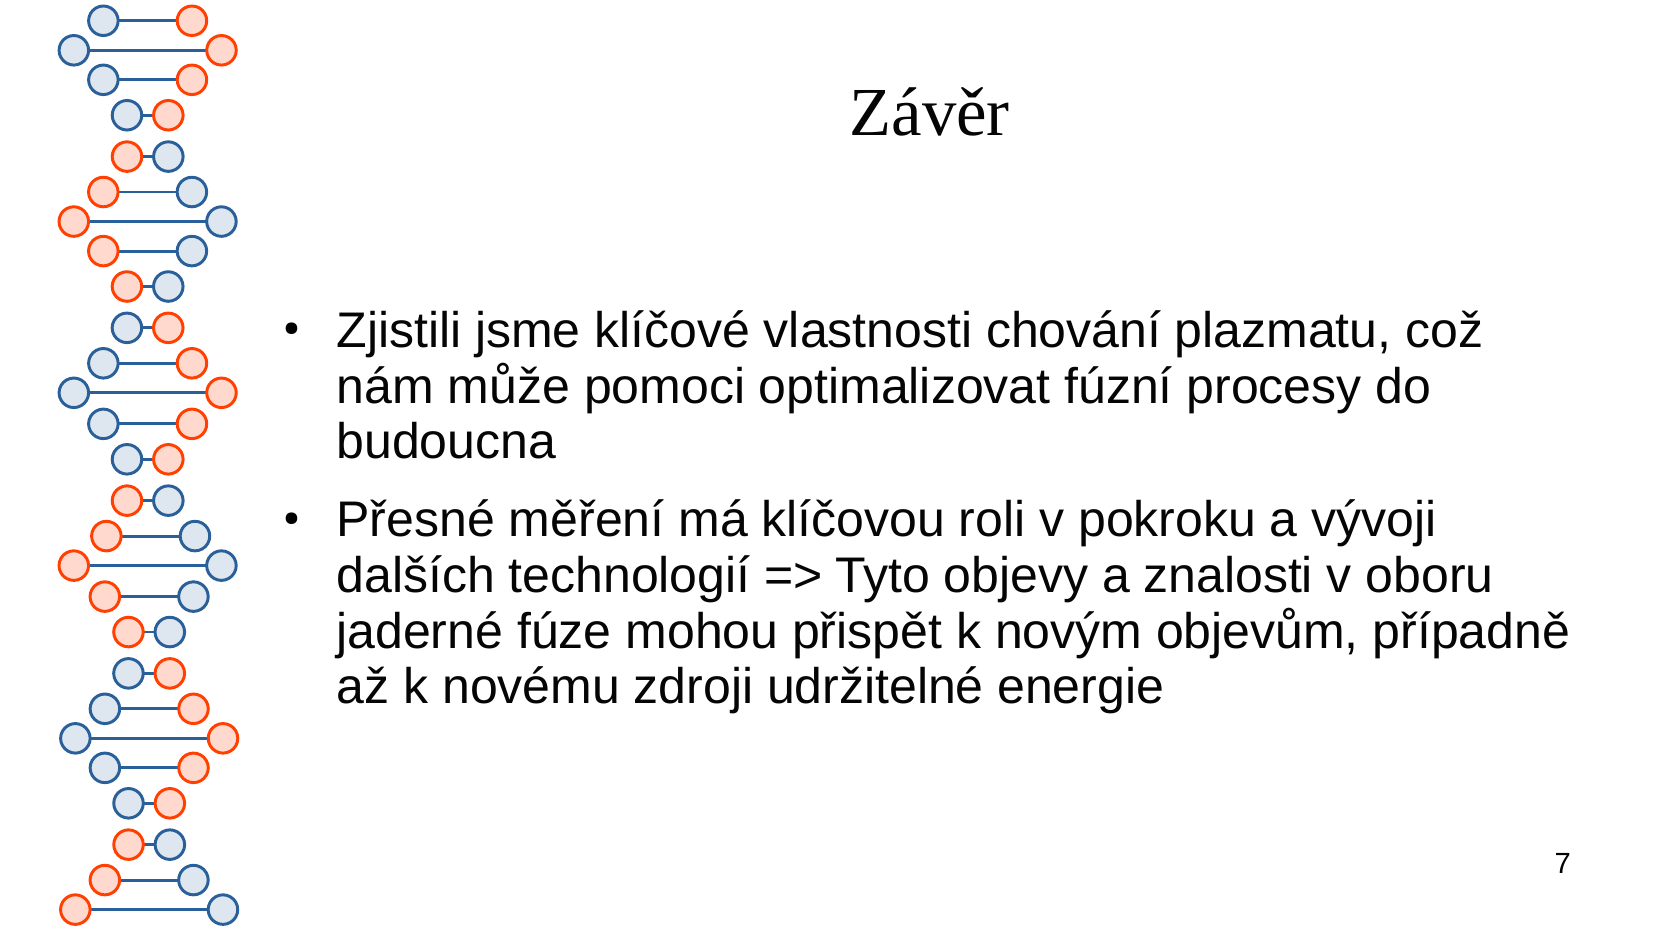

# Závěr
Zjistili jsme klíčové vlastnosti chování plazmatu, což nám může pomoci optimalizovat fúzní procesy do budoucna
Přesné měření má klíčovou roli v pokroku a vývoji dalších technologií => Tyto objevy a znalosti v oboru jaderné fúze mohou přispět k novým objevům, případně až k novému zdroji udržitelné energie
7